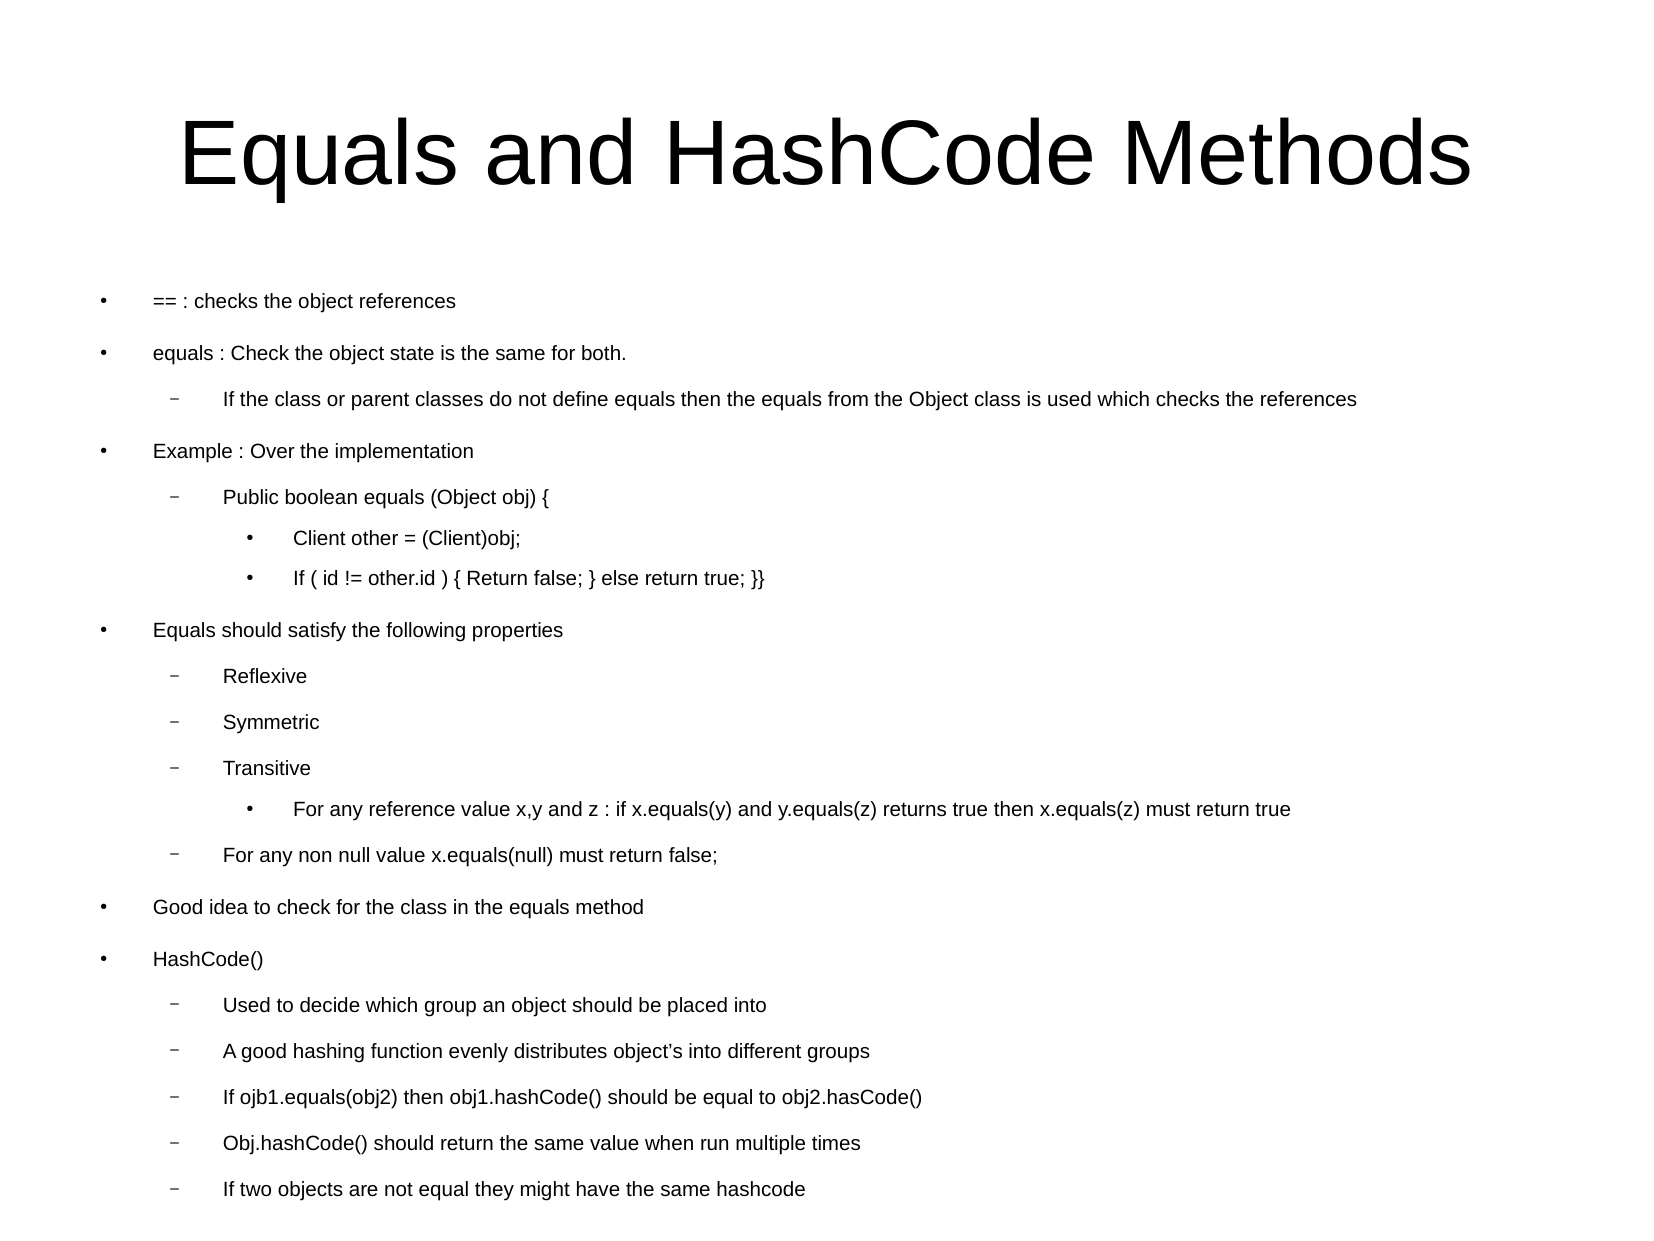

# Equals and HashCode Methods
== : checks the object references
equals : Check the object state is the same for both.
If the class or parent classes do not define equals then the equals from the Object class is used which checks the references
Example : Over the implementation
Public boolean equals (Object obj) {
Client other = (Client)obj;
If ( id != other.id ) { Return false; } else return true; }}
Equals should satisfy the following properties
Reflexive
Symmetric
Transitive
For any reference value x,y and z : if x.equals(y) and y.equals(z) returns true then x.equals(z) must return true
For any non null value x.equals(null) must return false;
Good idea to check for the class in the equals method
HashCode()
Used to decide which group an object should be placed into
A good hashing function evenly distributes object’s into different groups
If ojb1.equals(obj2) then obj1.hashCode() should be equal to obj2.hasCode()
Obj.hashCode() should return the same value when run multiple times
If two objects are not equal they might have the same hashcode